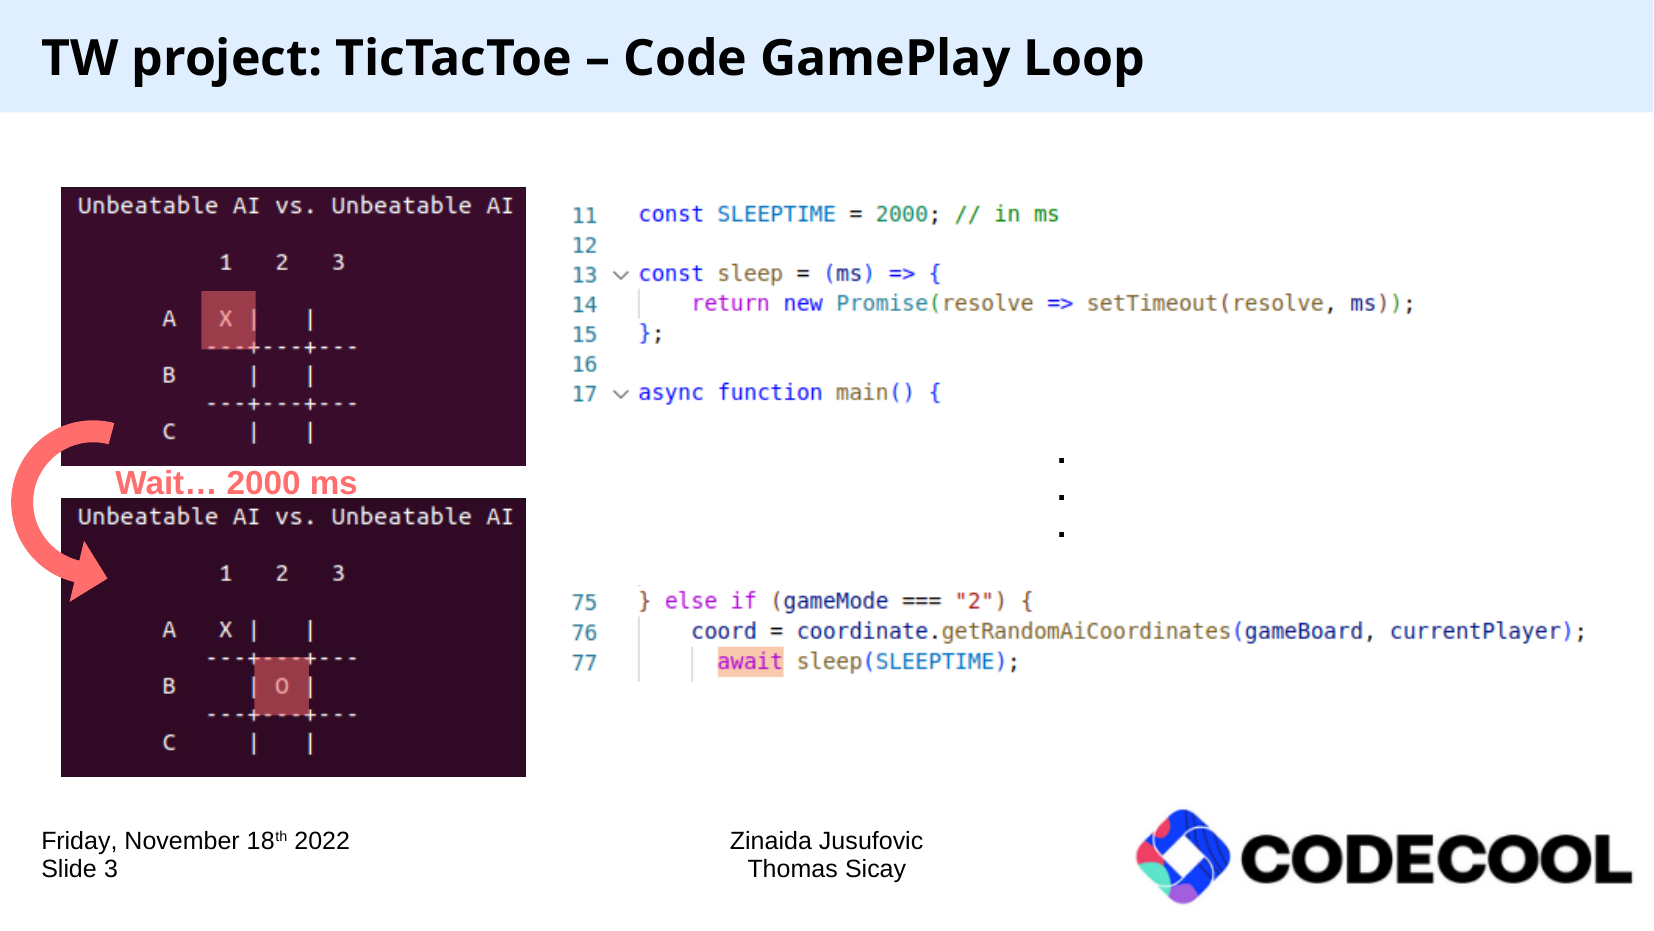

# TW project: TicTacToe – Code GamePlay Loop
.
.
.
Wait… 2000 ms
Friday, November 18th 2022
Slide
Zinaida Jusufovic
Thomas Sicay